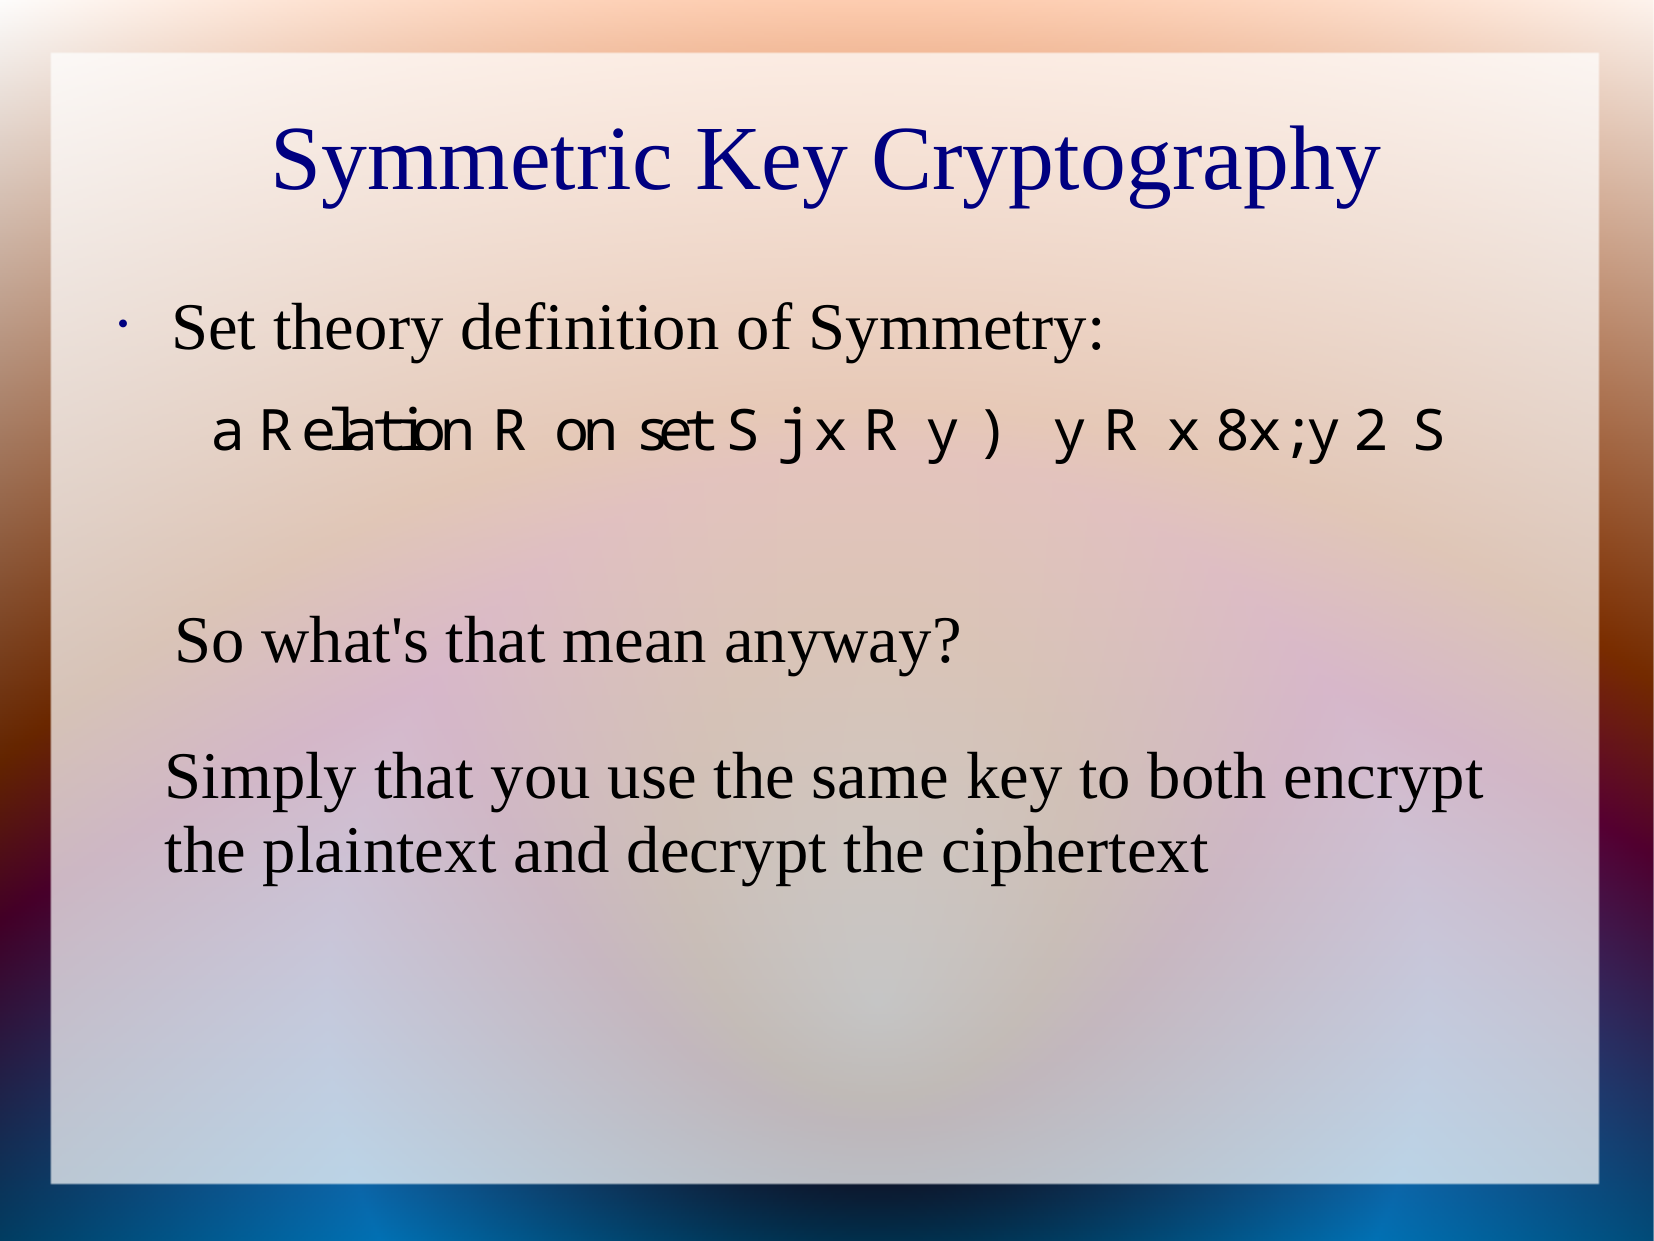

# Symmetric Key Cryptography
Set theory definition of Symmetry:
So what's that mean anyway?
Simply that you use the same key to both encrypt the plaintext and decrypt the ciphertext